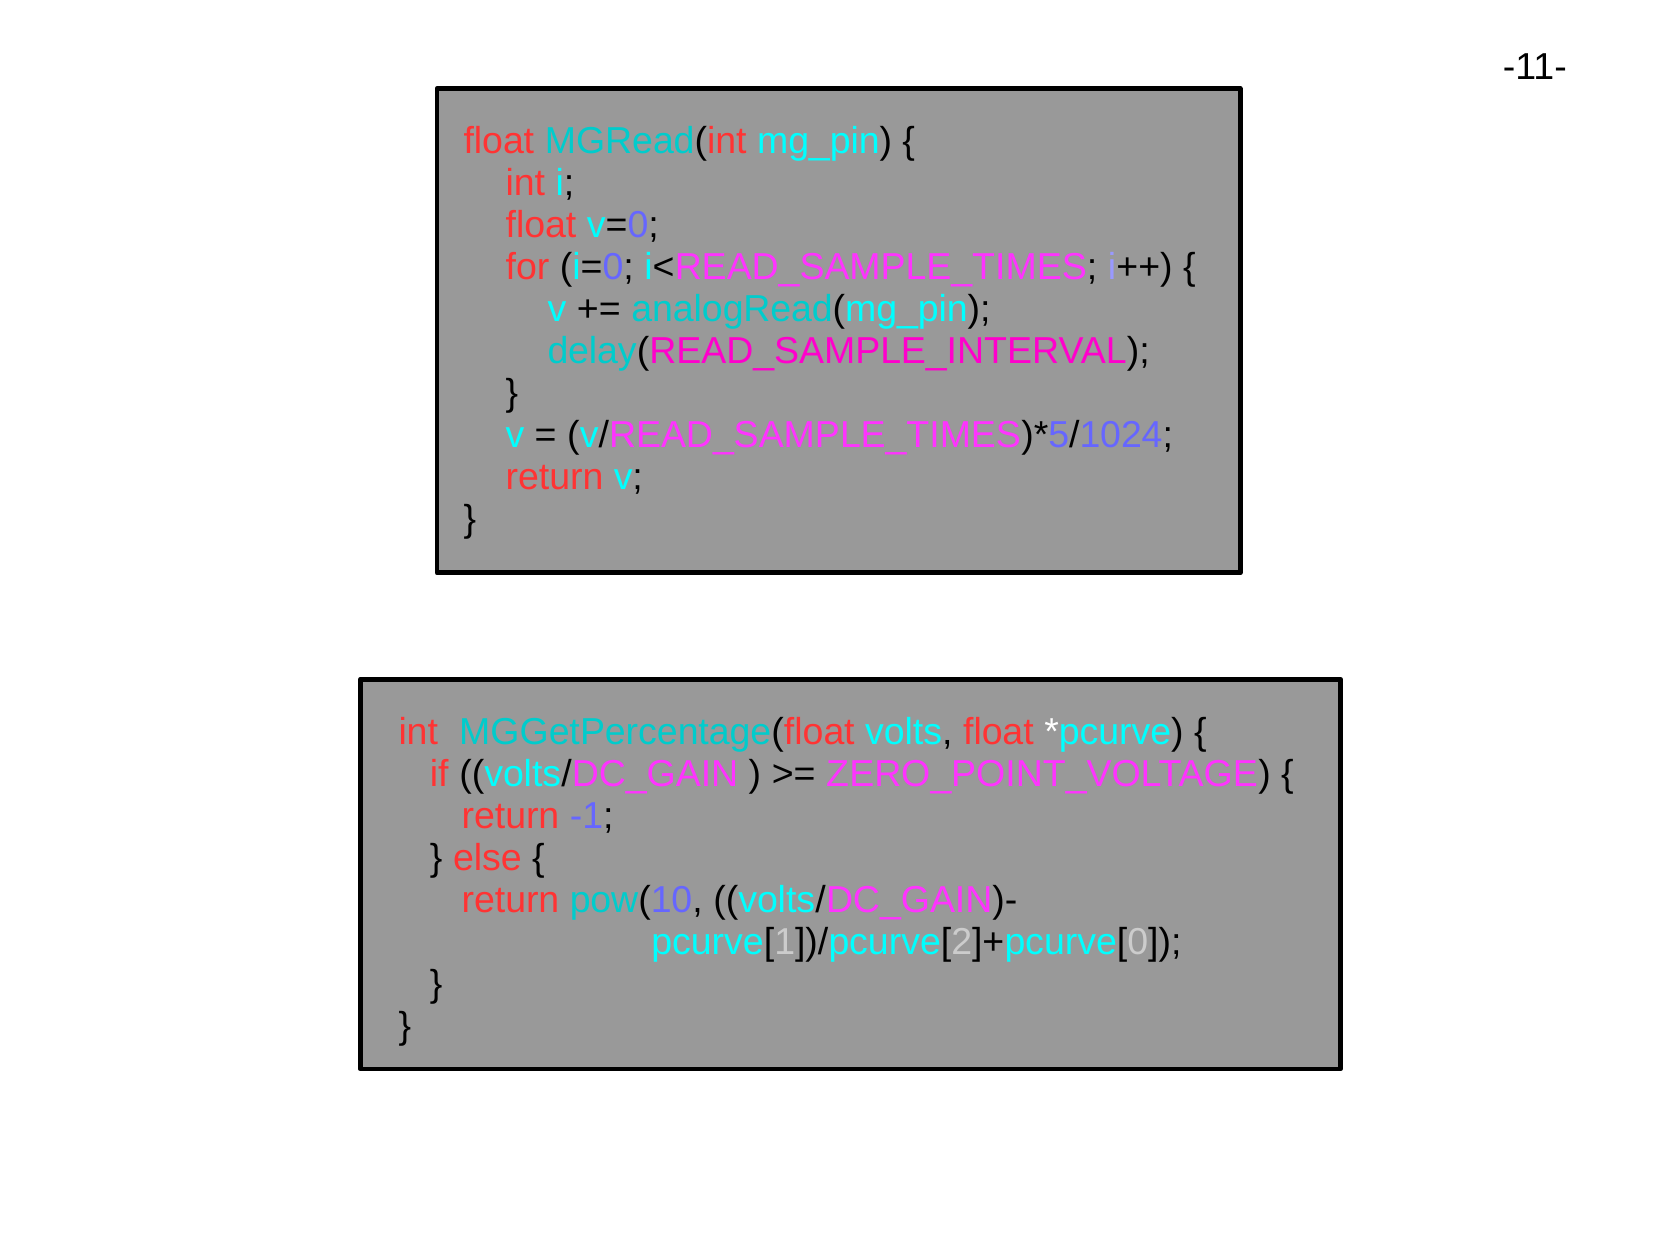

-11-
float MGRead(int mg_pin) {
 int i;
 float v=0;
 for (i=0; i<READ_SAMPLE_TIMES; i++) {
 v += analogRead(mg_pin);
 delay(READ_SAMPLE_INTERVAL);
 }
 v = (v/READ_SAMPLE_TIMES)*5/1024;
 return v;
}
int MGGetPercentage(float volts, float *pcurve) {
 if ((volts/DC_GAIN ) >= ZERO_POINT_VOLTAGE) {
 return -1;
 } else {
 return pow(10, ((volts/DC_GAIN)-
			 pcurve[1])/pcurve[2]+pcurve[0]);
 }
}